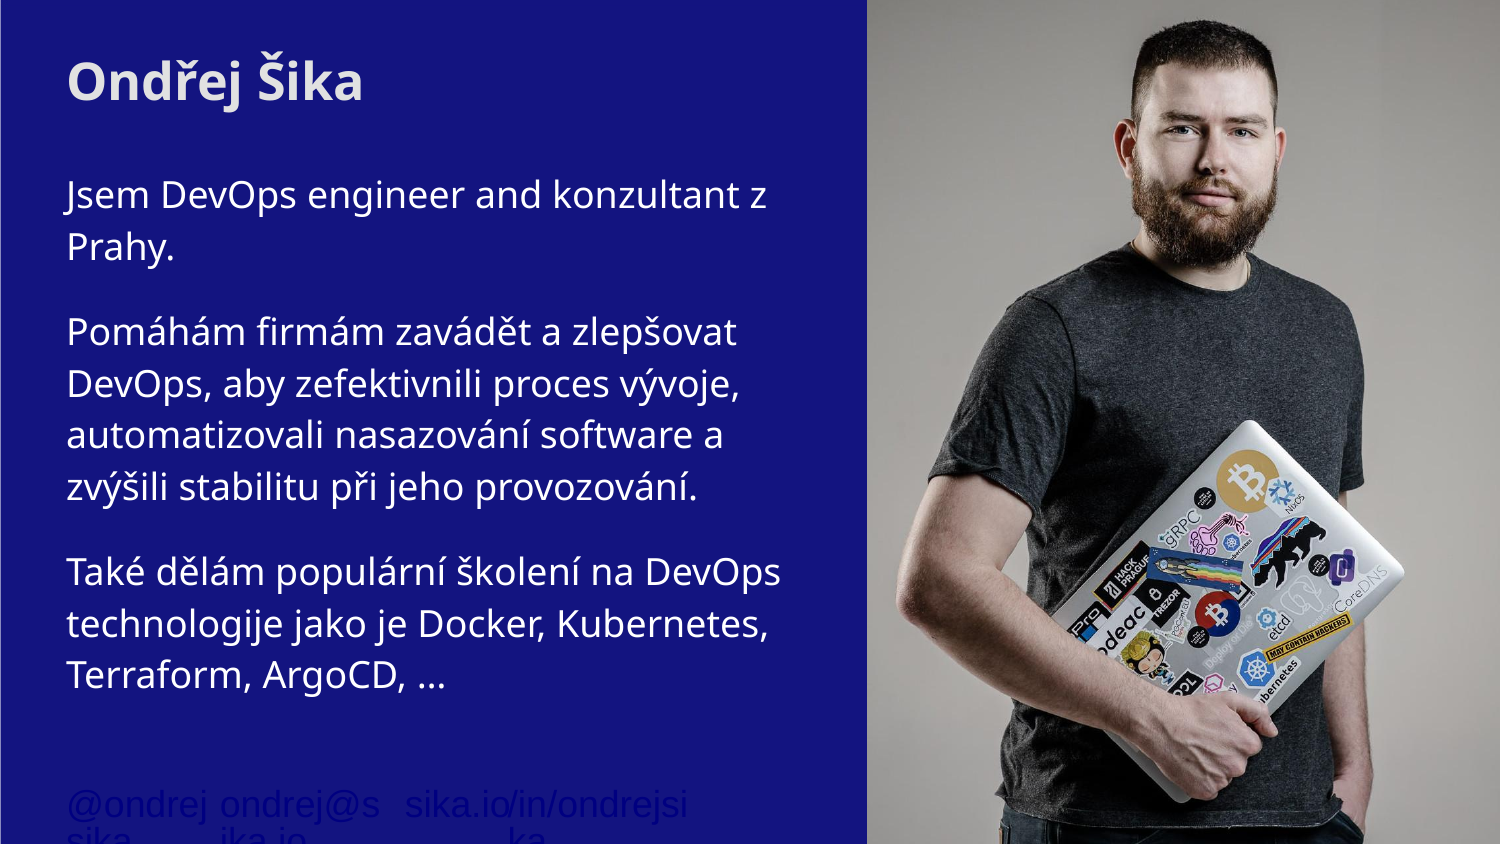

# Ondřej Šika
Jsem DevOps engineer and konzultant z Prahy.
Pomáhám firmám zavádět a zlepšovat DevOps, aby zefektivnili proces vývoje, automatizovali nasazování software a zvýšili stabilitu při jeho provozování.
Také dělám populární školení na DevOps technologije jako je Docker, Kubernetes, Terraform, ArgoCD, …